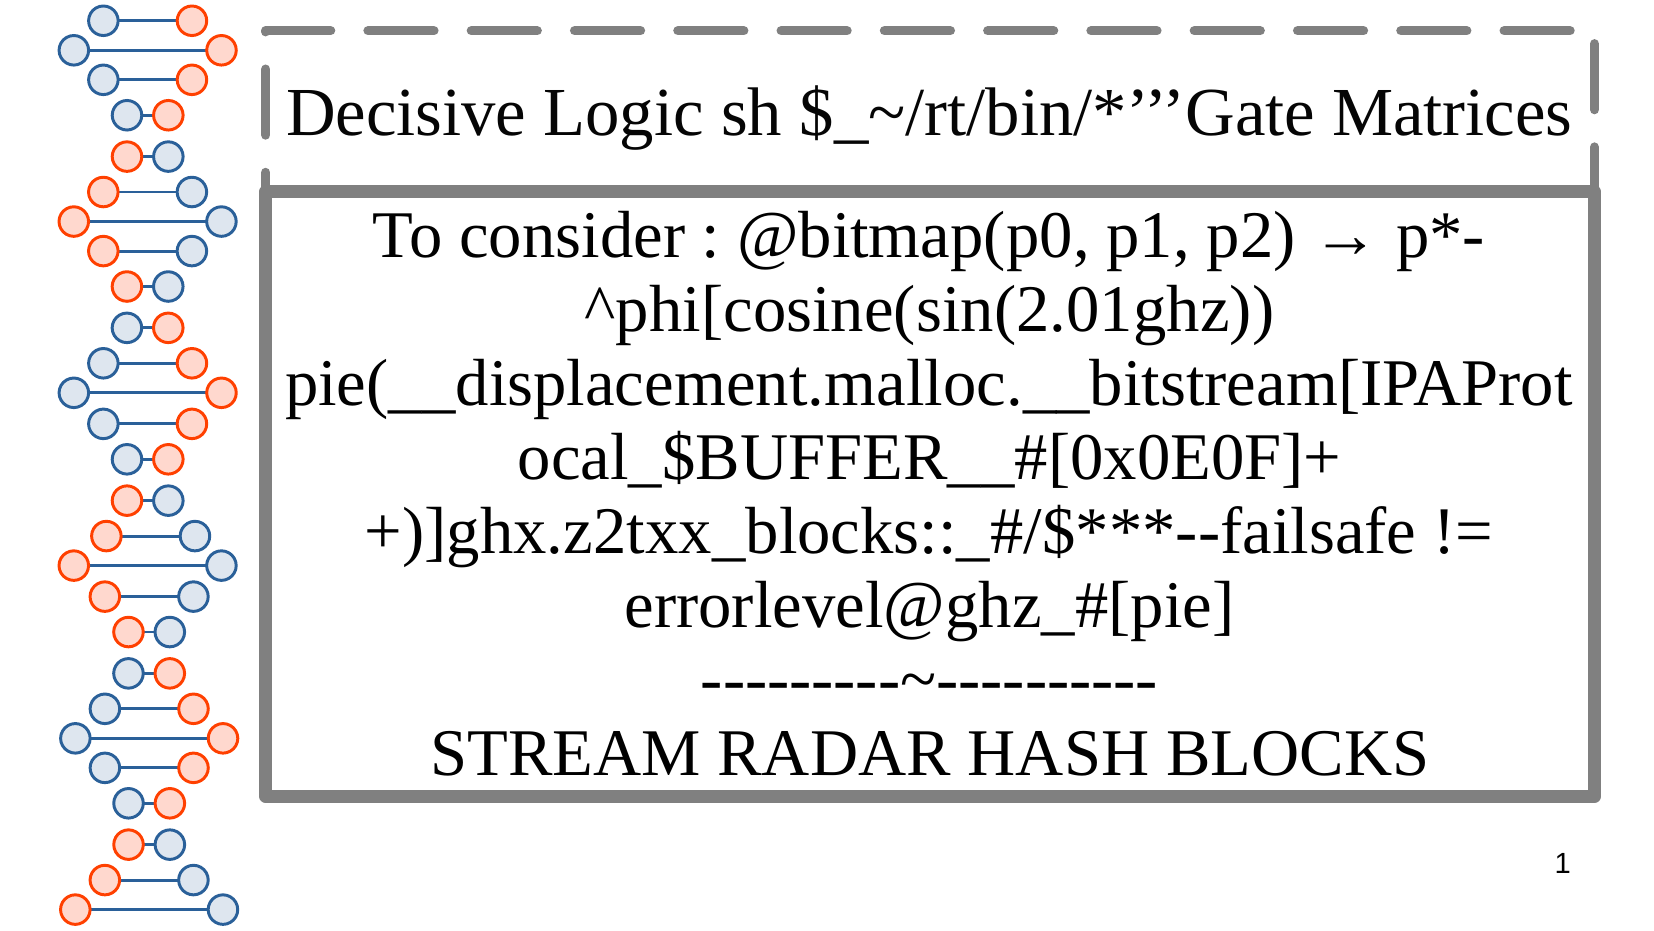

# Decisive Logic sh $_~/rt/bin/*’’’Gate Matrices
To consider : @bitmap(p0, p1, p2) → p*-^phi[cosine(sin(2.01ghz)) pie(__displacement.malloc.__bitstream[IPAProtocal_$BUFFER__#[0x0E0F]++)]ghx.z2txx_blocks::_#/$***--failsafe != errorlevel@ghz_#[pie]
---------~----------
STREAM RADAR HASH BLOCKS
1